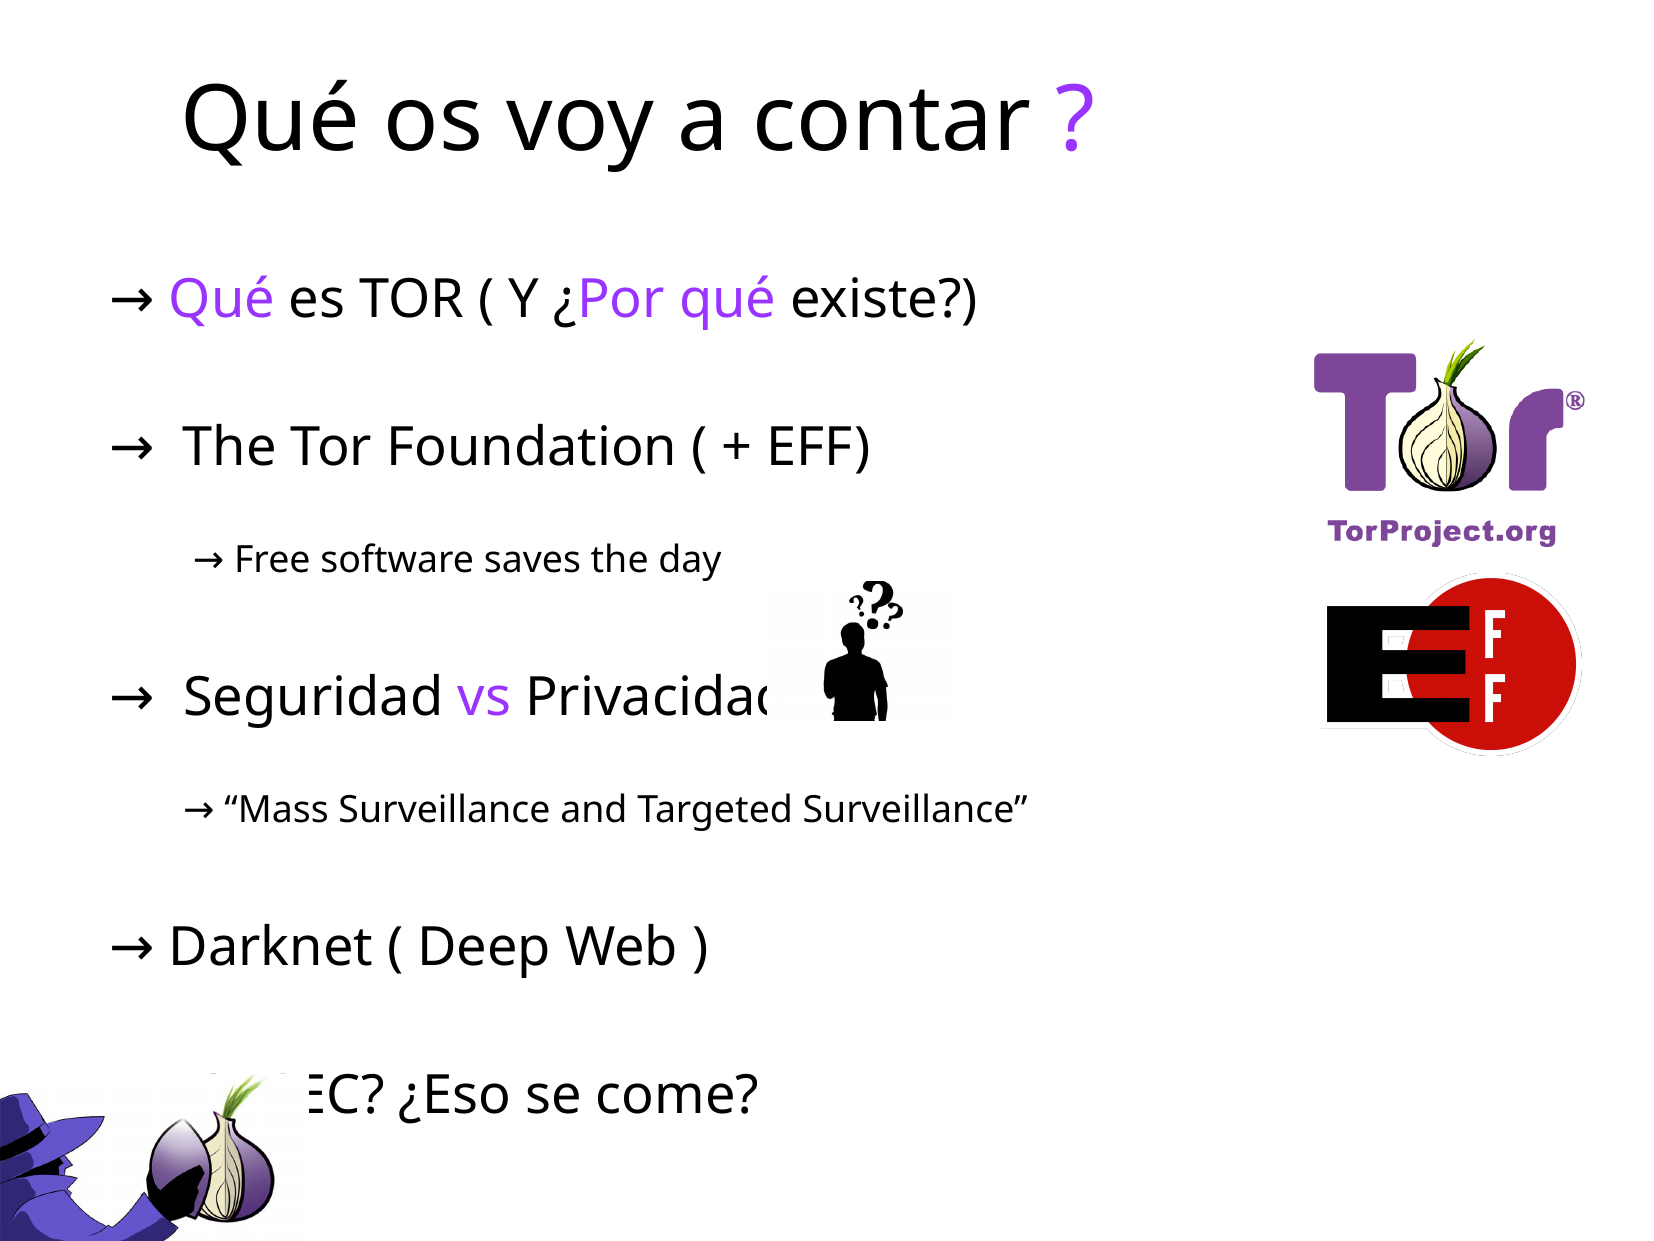

Qué os voy a contar ?
# → Qué es TOR ( Y ¿Por qué existe?) → The Tor Foundation ( + EFF) → Free software saves the day →	Seguridad vs Privacidad → “Mass Surveillance and Targeted Surveillance” → Darknet ( Deep Web ) → ¿OPSEC? ¿Eso se come?